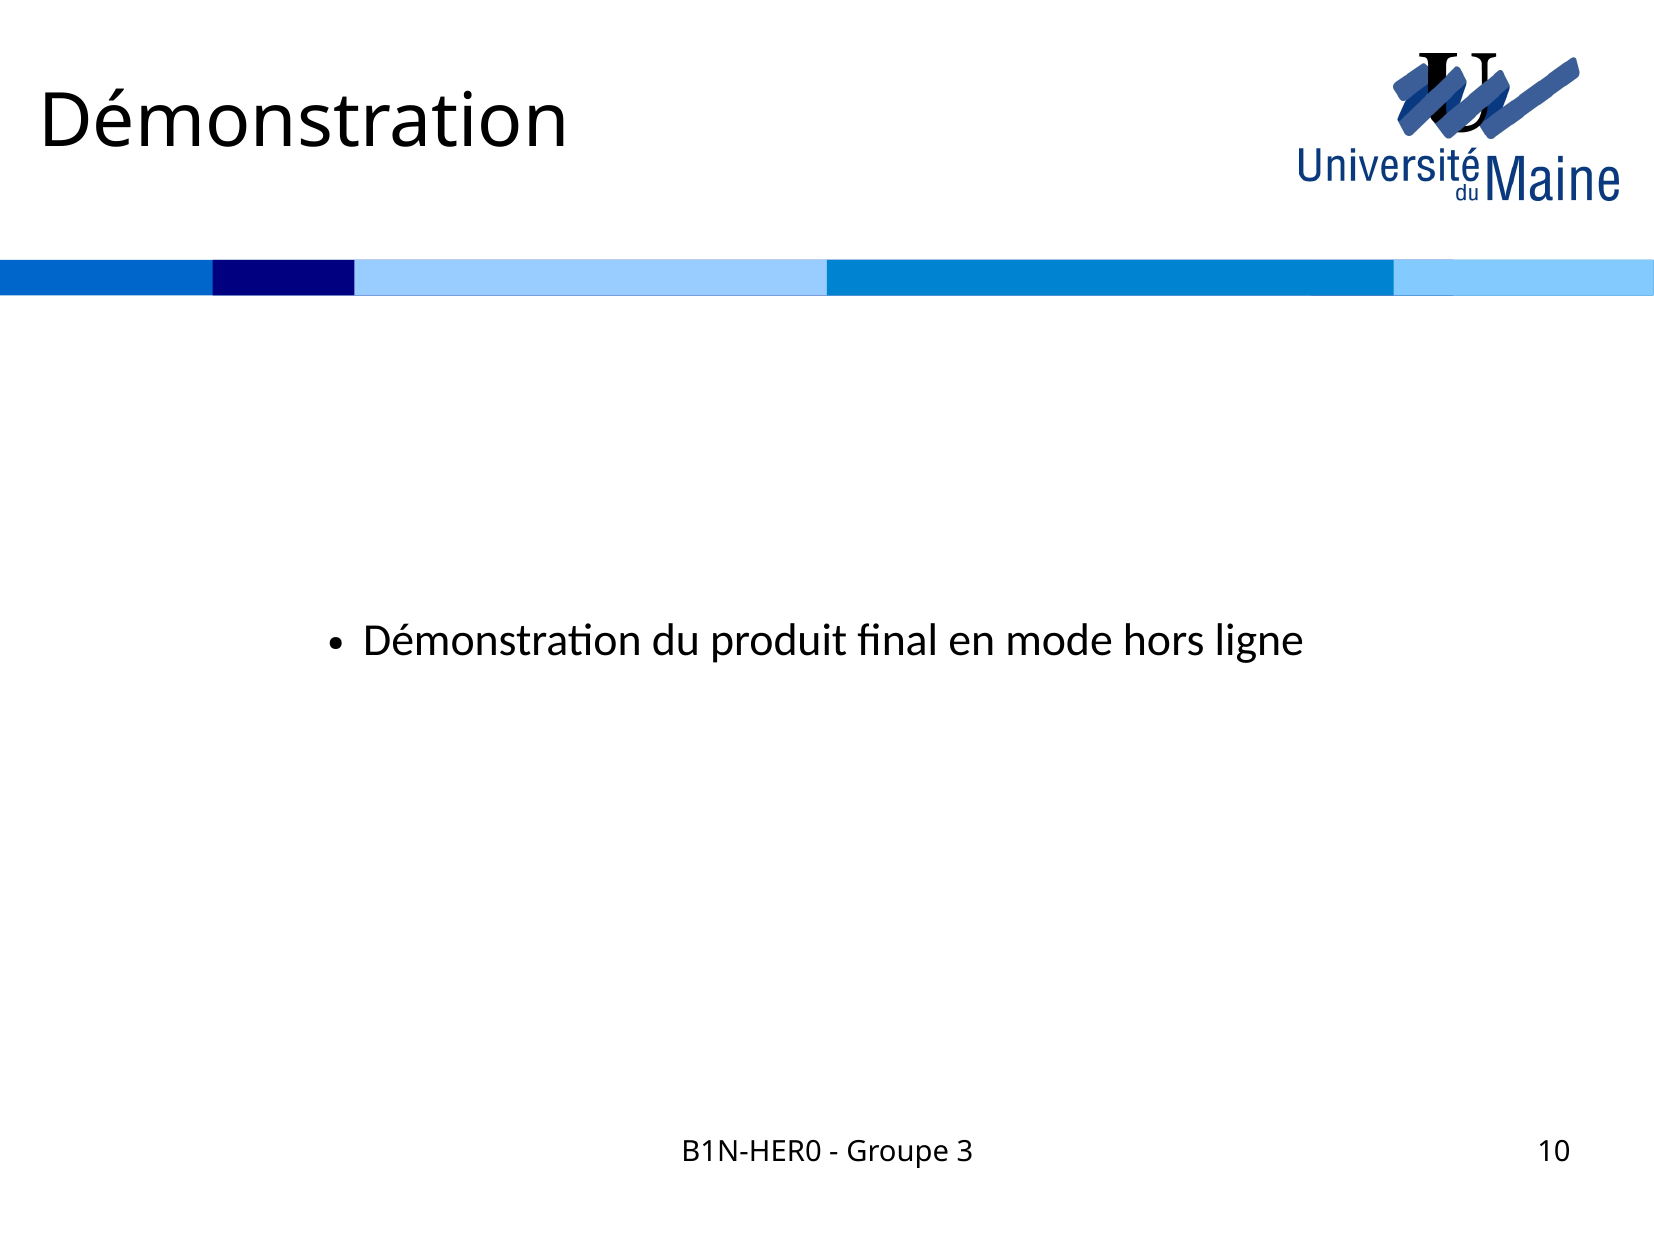

Démonstration
Démonstration du produit final en mode hors ligne
B1N-HER0 - Groupe 3
10